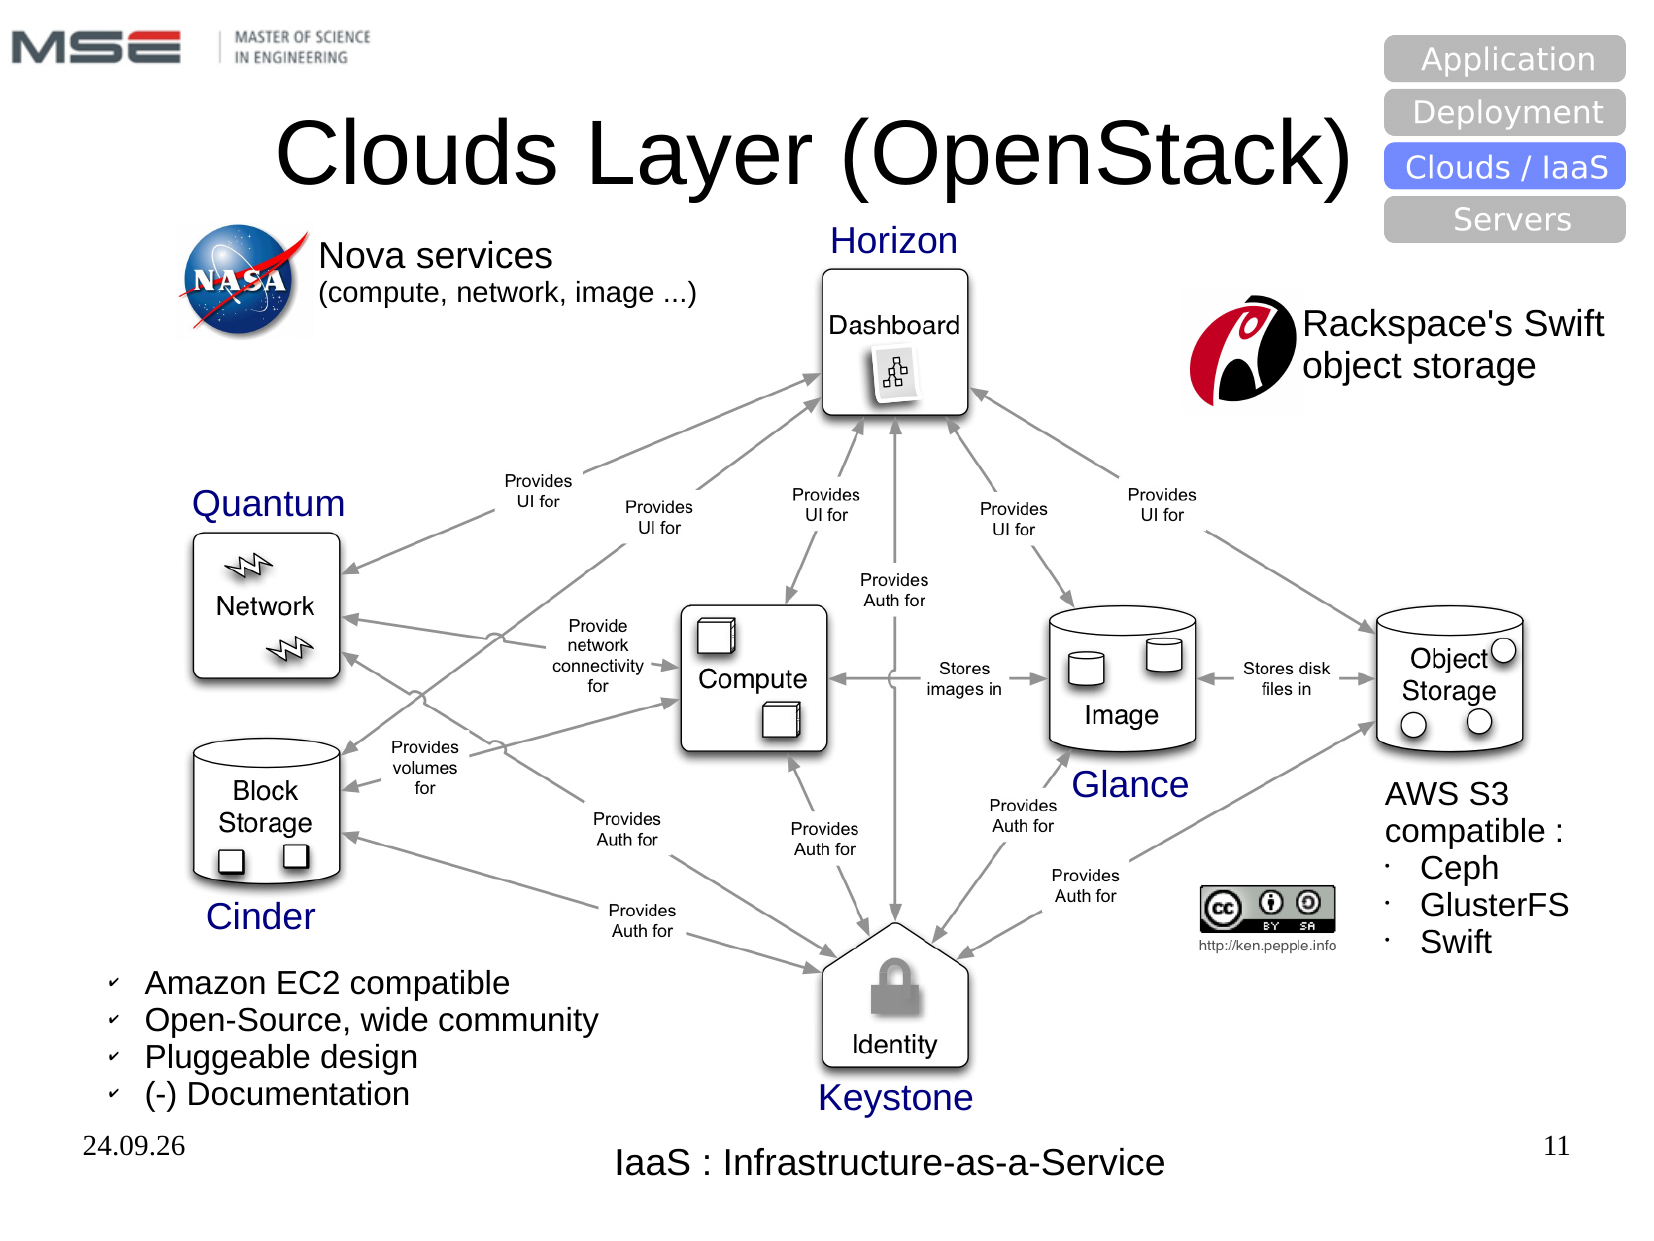

# Clouds Layer (OpenStack)
Horizon
Nova services
(compute, network, image ...)
Rackspace's Swift
object storage
Quantum
Glance
AWS S3
compatible :
Ceph
GlusterFS
Swift
Cinder
Amazon EC2 compatible
Open-Source, wide community
Pluggeable design
(-) Documentation
Keystone
11
IaaS : Infrastructure-as-a-Service